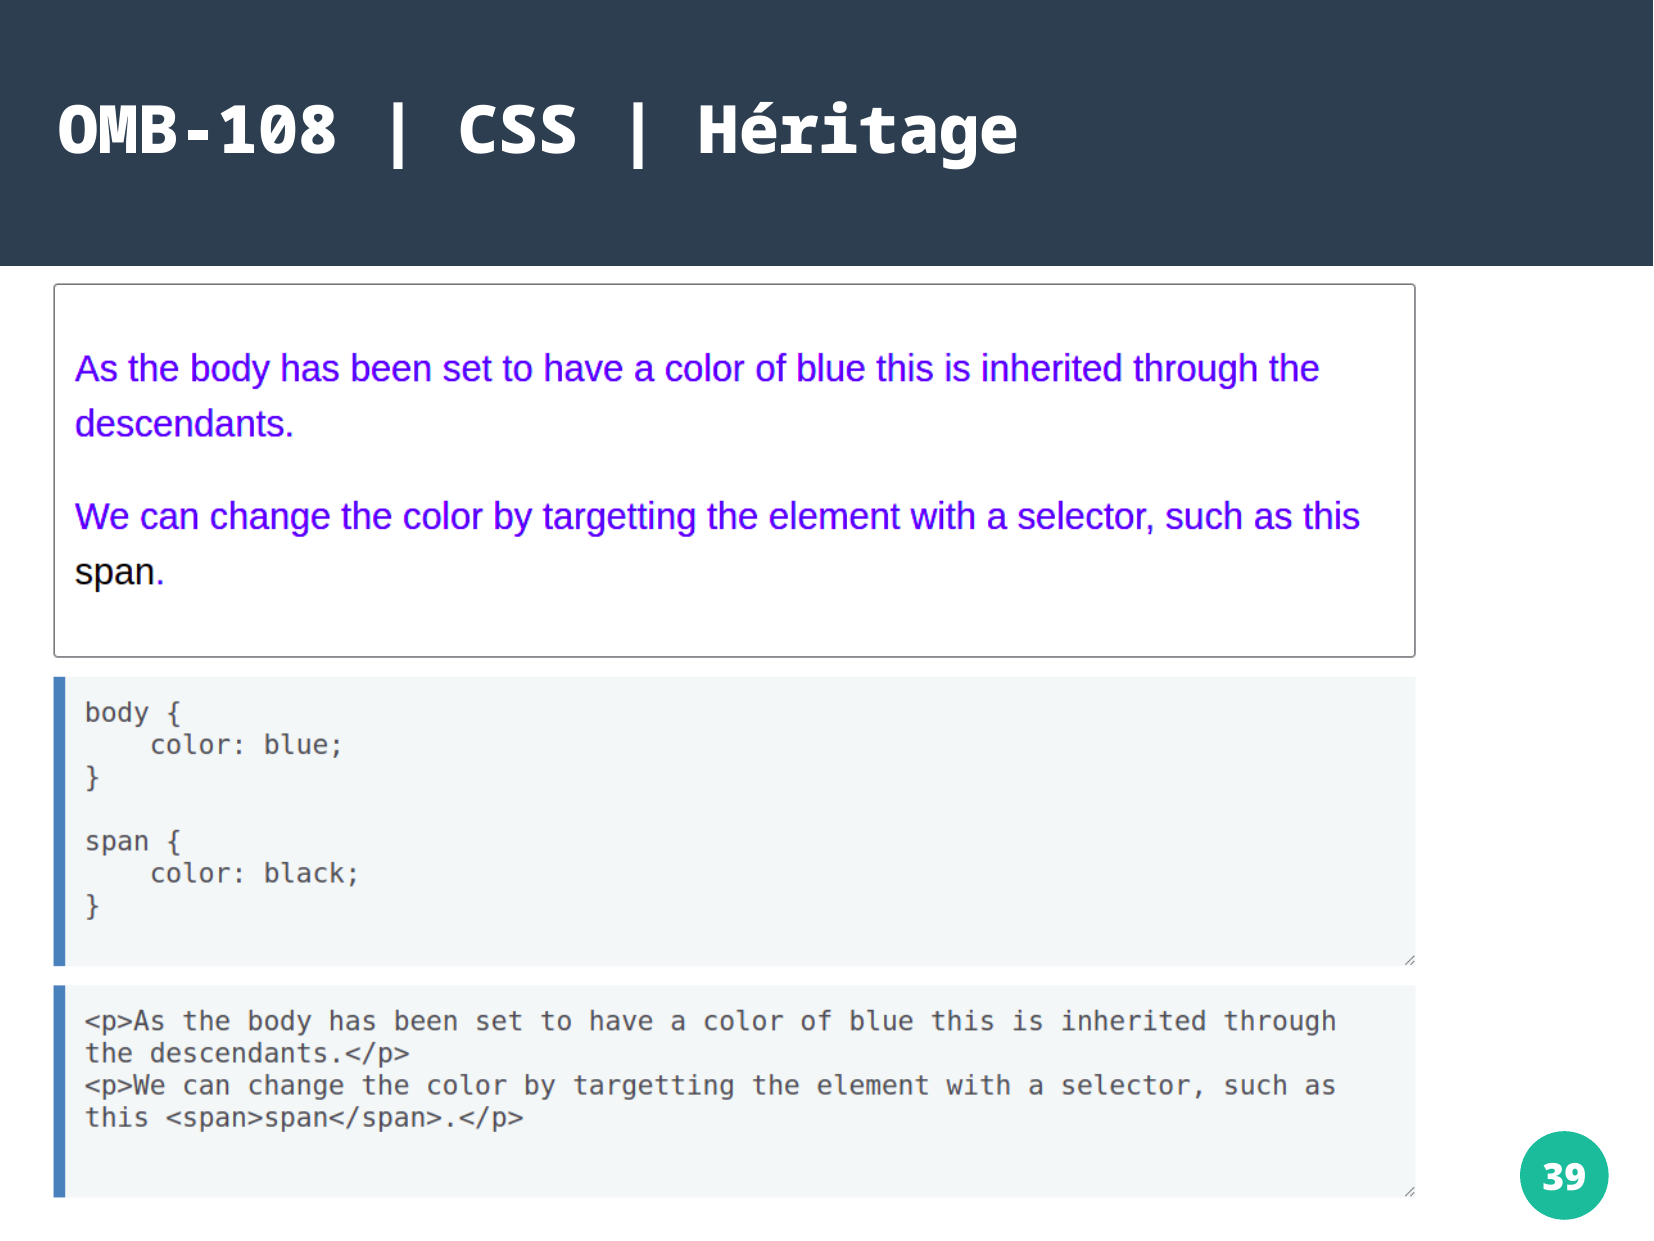

# OMB-108 | CSS | Héritage
39